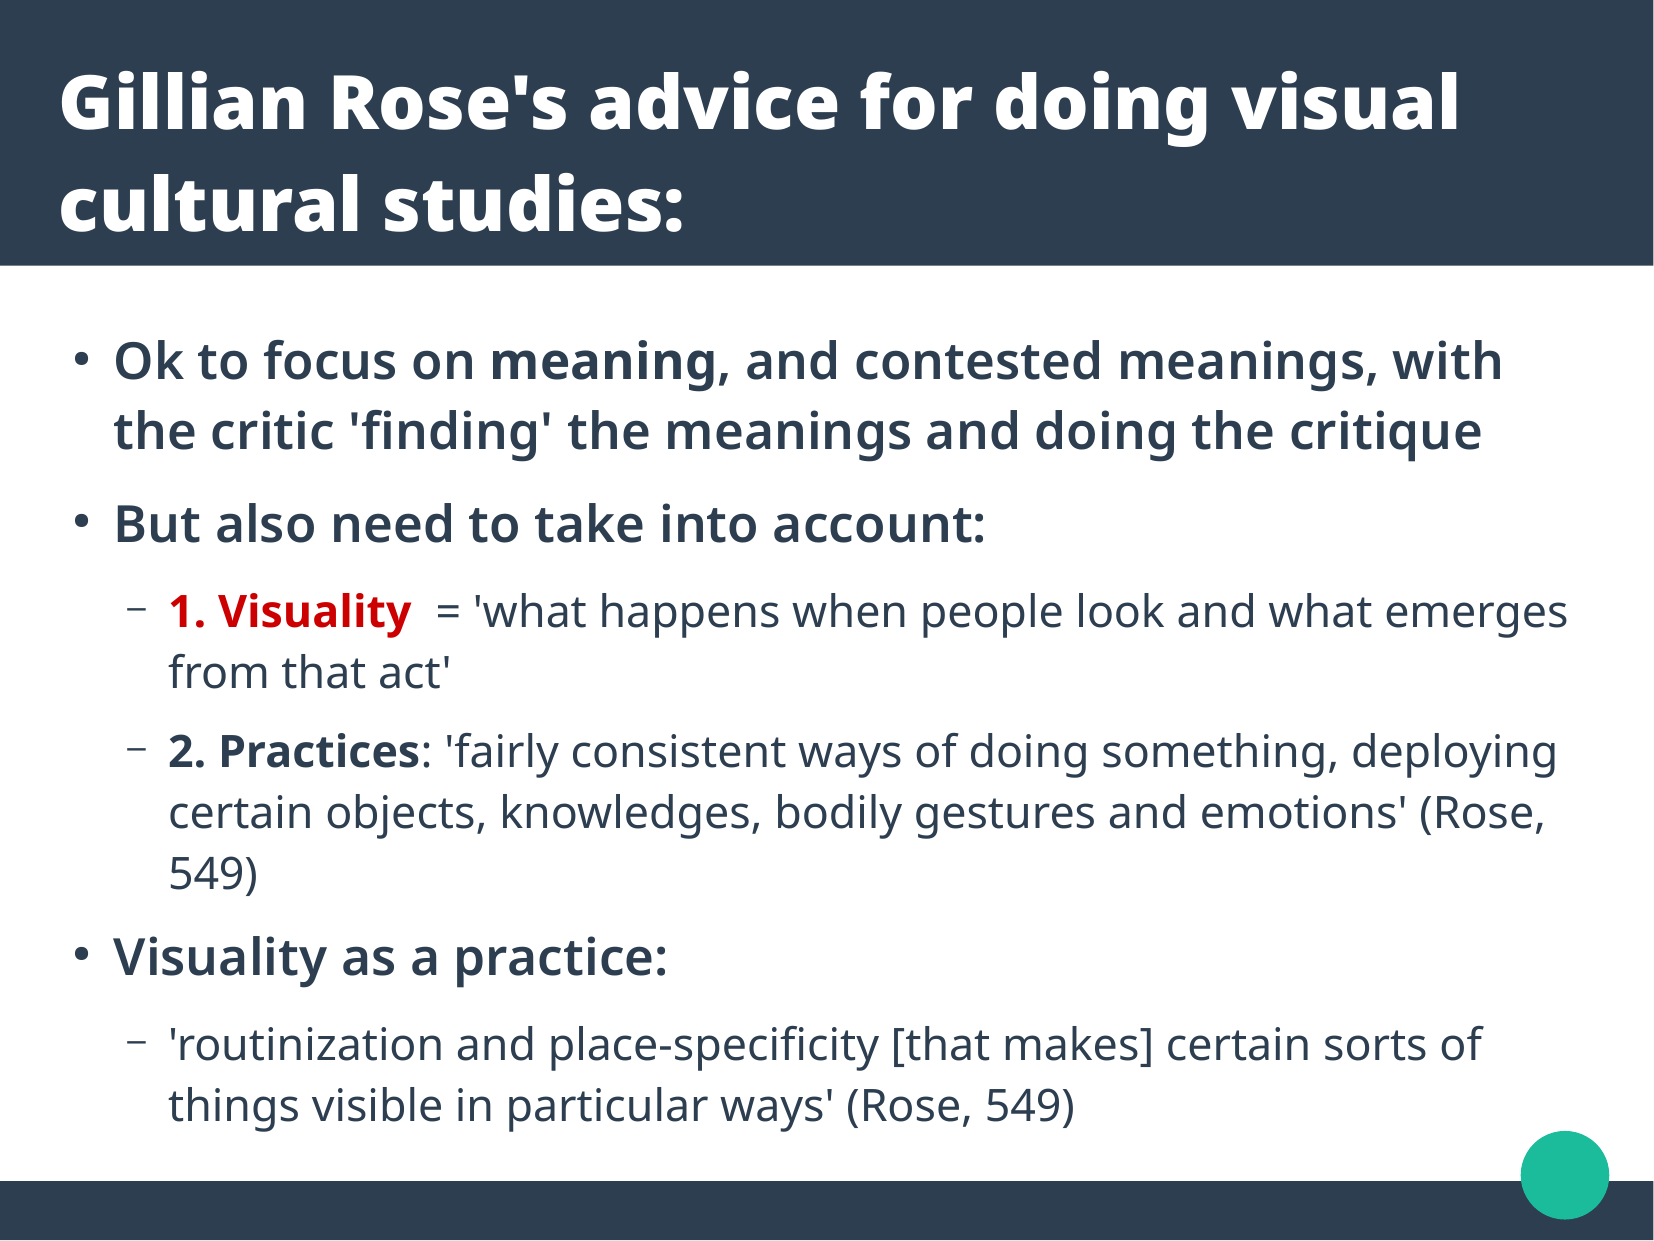

# Gillian Rose's advice for doing visual cultural studies:
Ok to focus on meaning, and contested meanings, with the critic 'finding' the meanings and doing the critique
But also need to take into account:
1. Visuality = 'what happens when people look and what emerges from that act'
2. Practices: 'fairly consistent ways of doing something, deploying certain objects, knowledges, bodily gestures and emotions' (Rose, 549)
Visuality as a practice:
'routinization and place-specificity [that makes] certain sorts of things visible in particular ways' (Rose, 549)